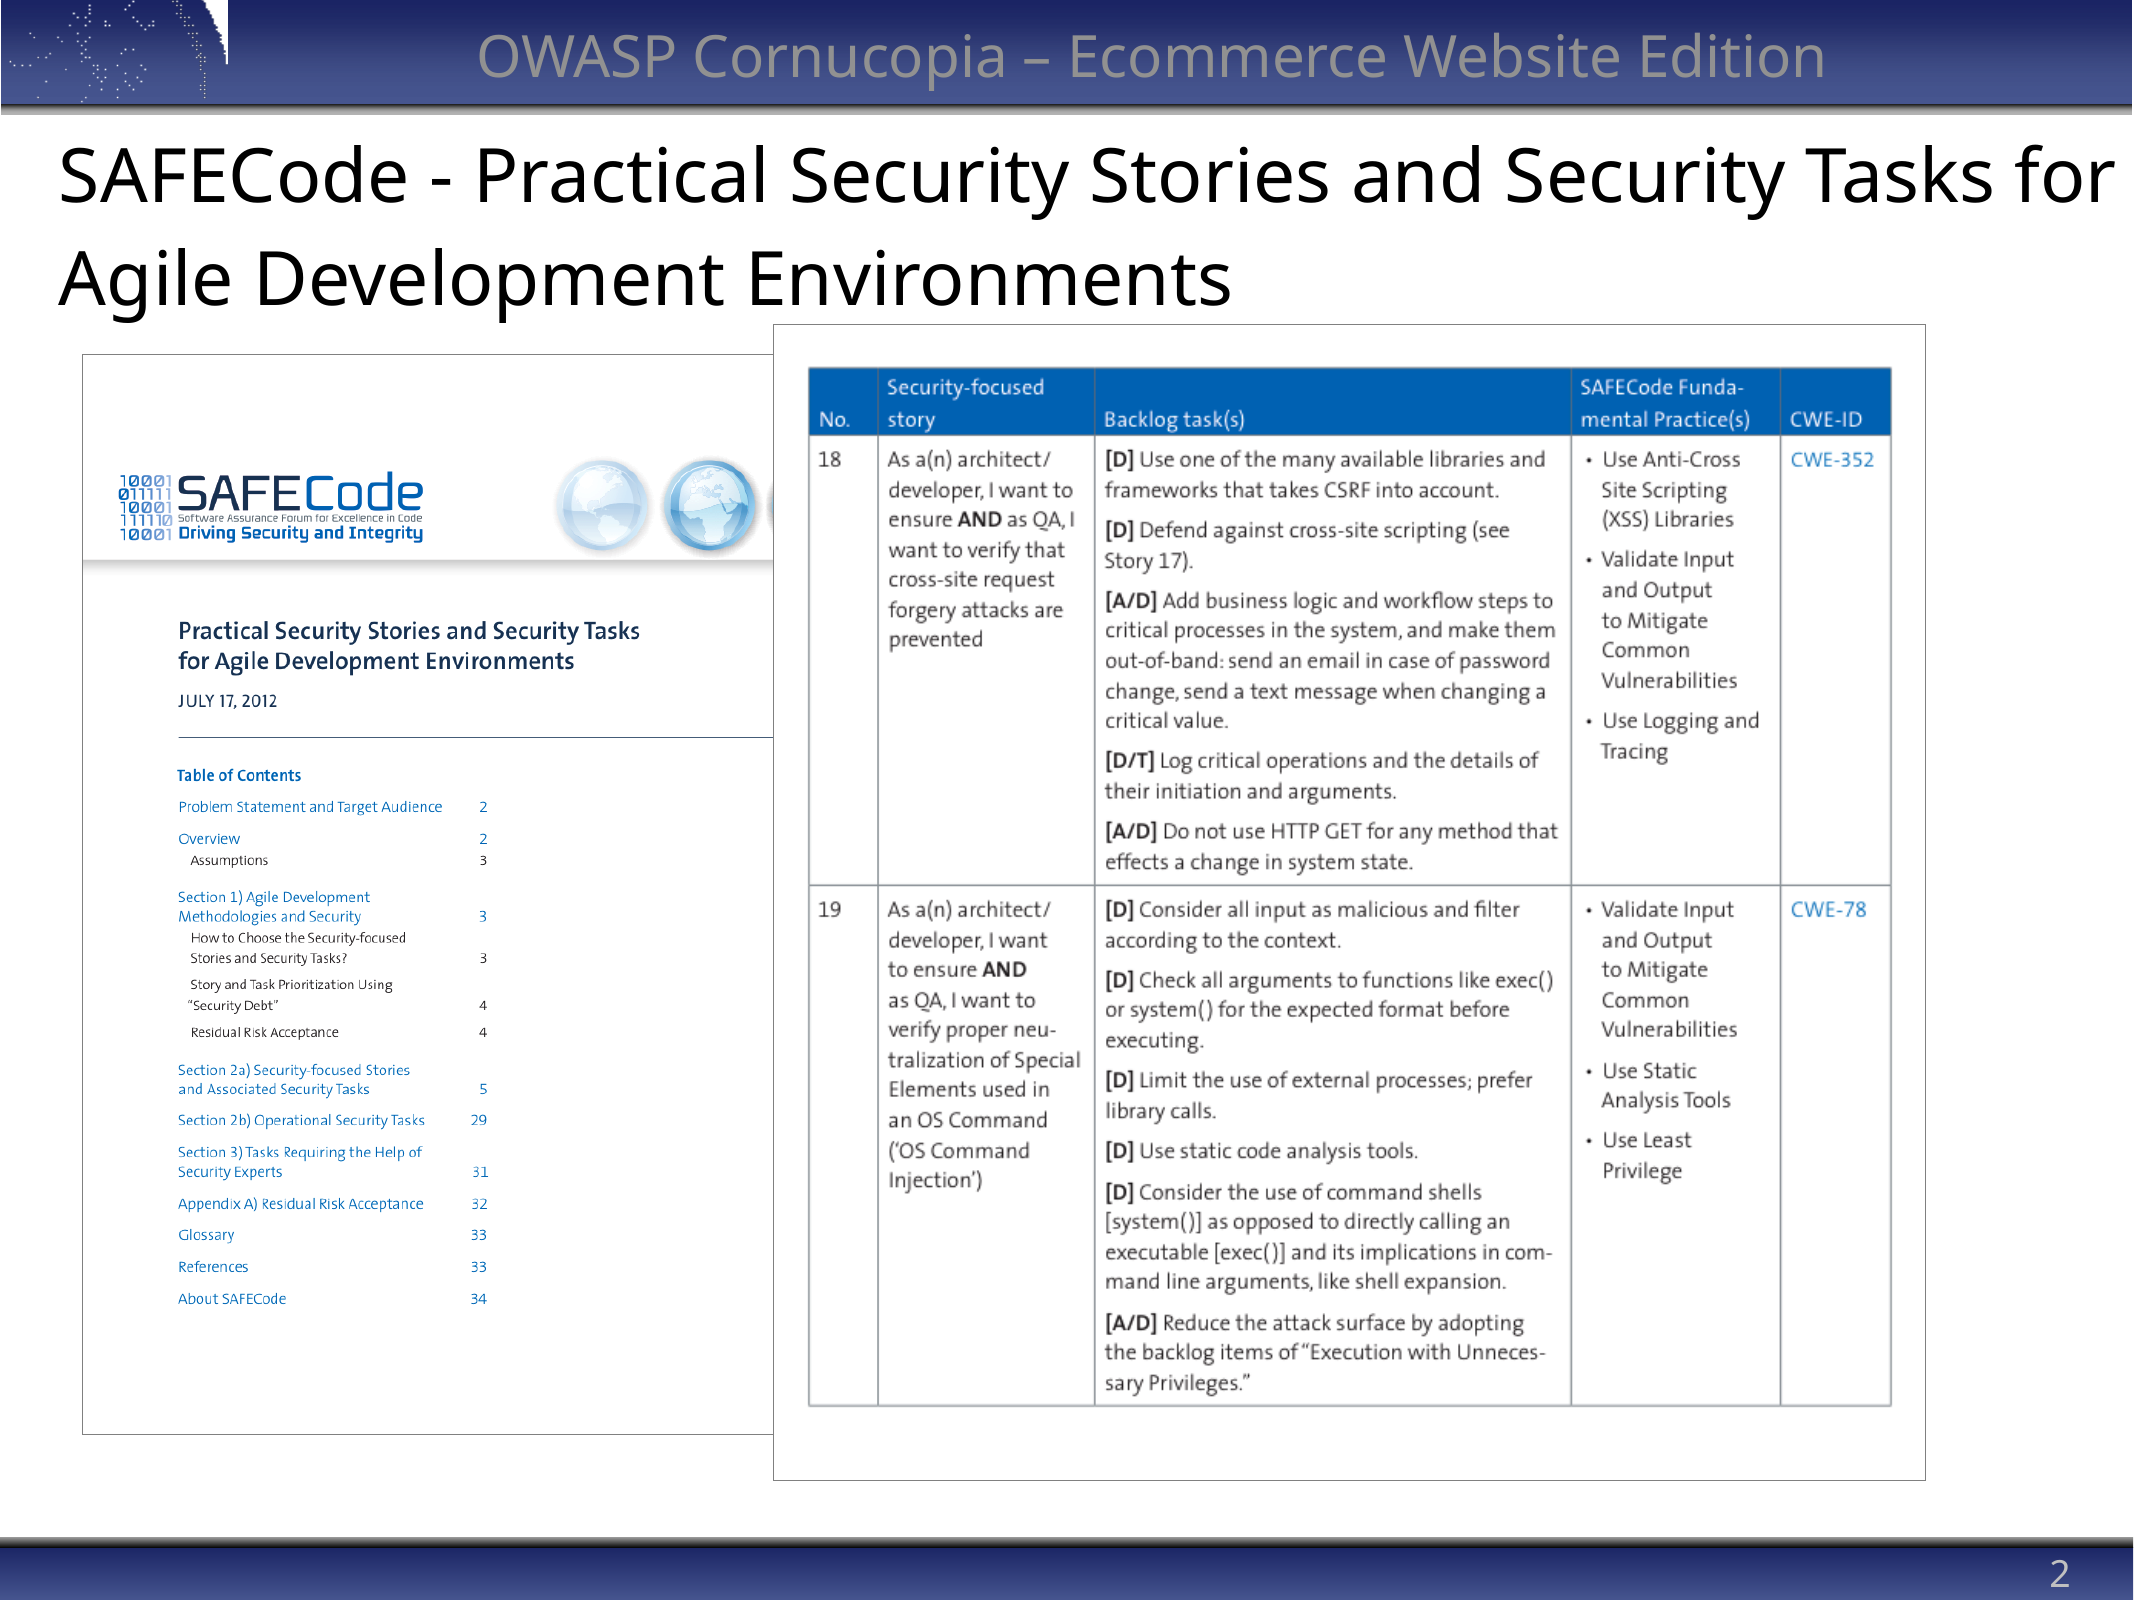

# SAFECode - Practical Security Stories and Security Tasks for Agile Development Environments